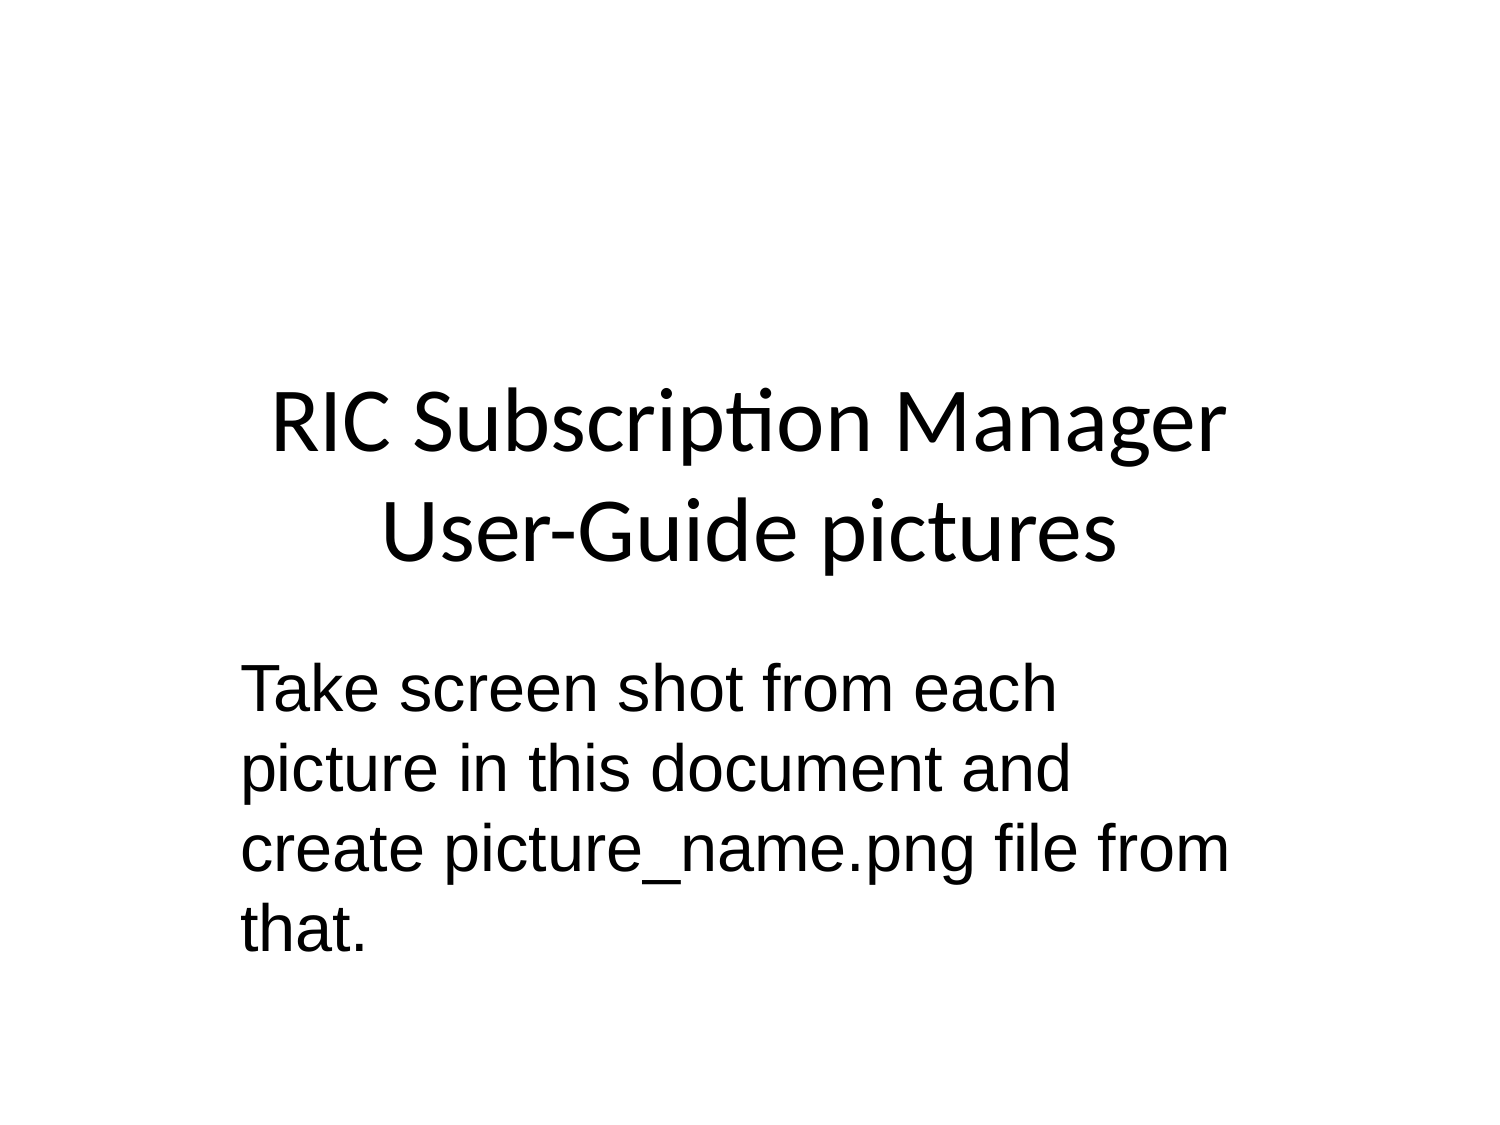

# RIC Subscription Manager User-Guide pictures
Take screen shot from each picture in this document and create picture_name.png file from that.